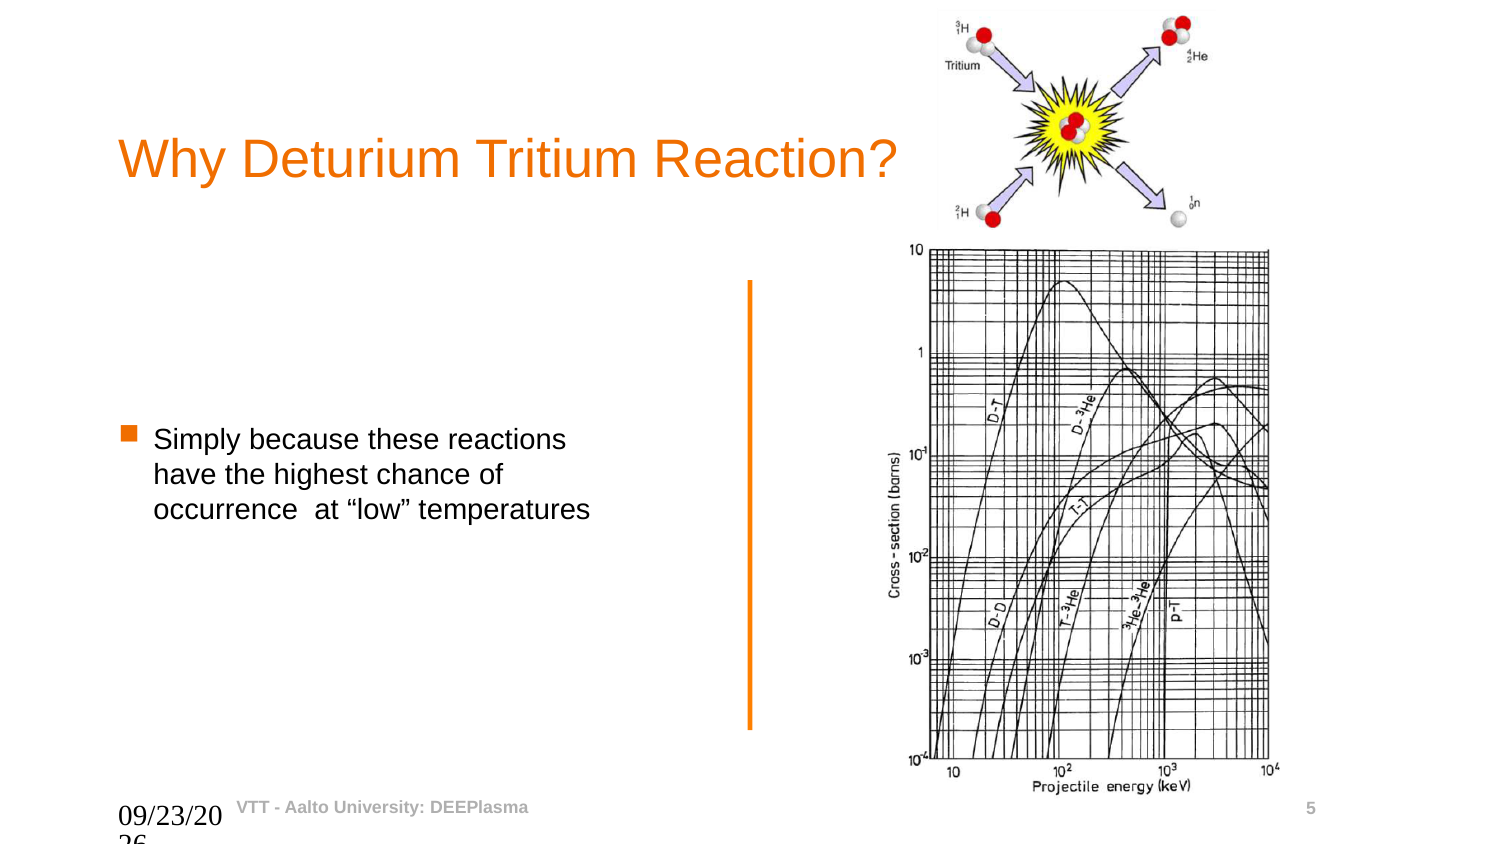

Why Deturium Tritium Reaction?
# Simply because these reactions have the highest chance of occurrence at “low” temperatures
VTT - Aalto University: DEEPlasma
5